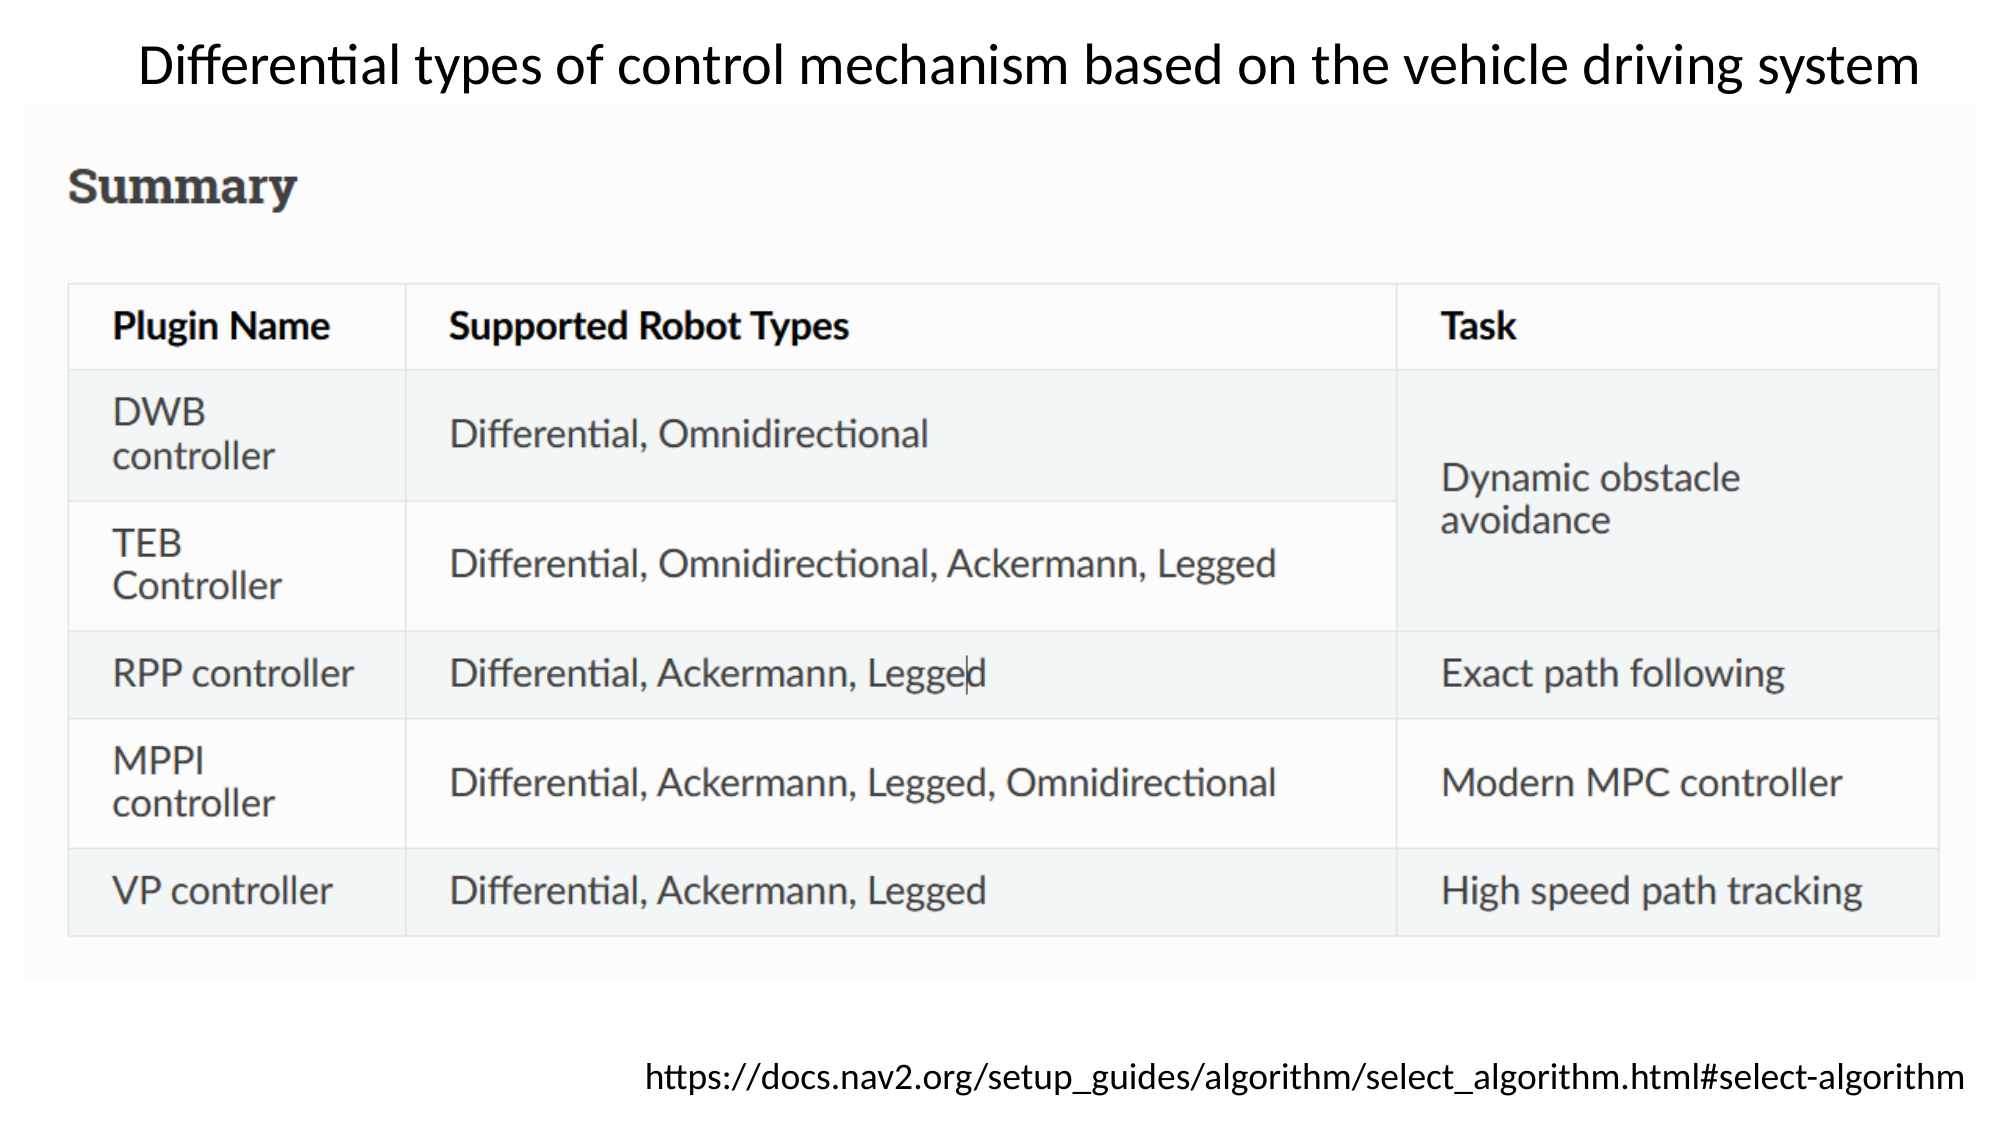

Differential types of control mechanism based on the vehicle driving system
https://docs.nav2.org/setup_guides/algorithm/select_algorithm.html#select-algorithm